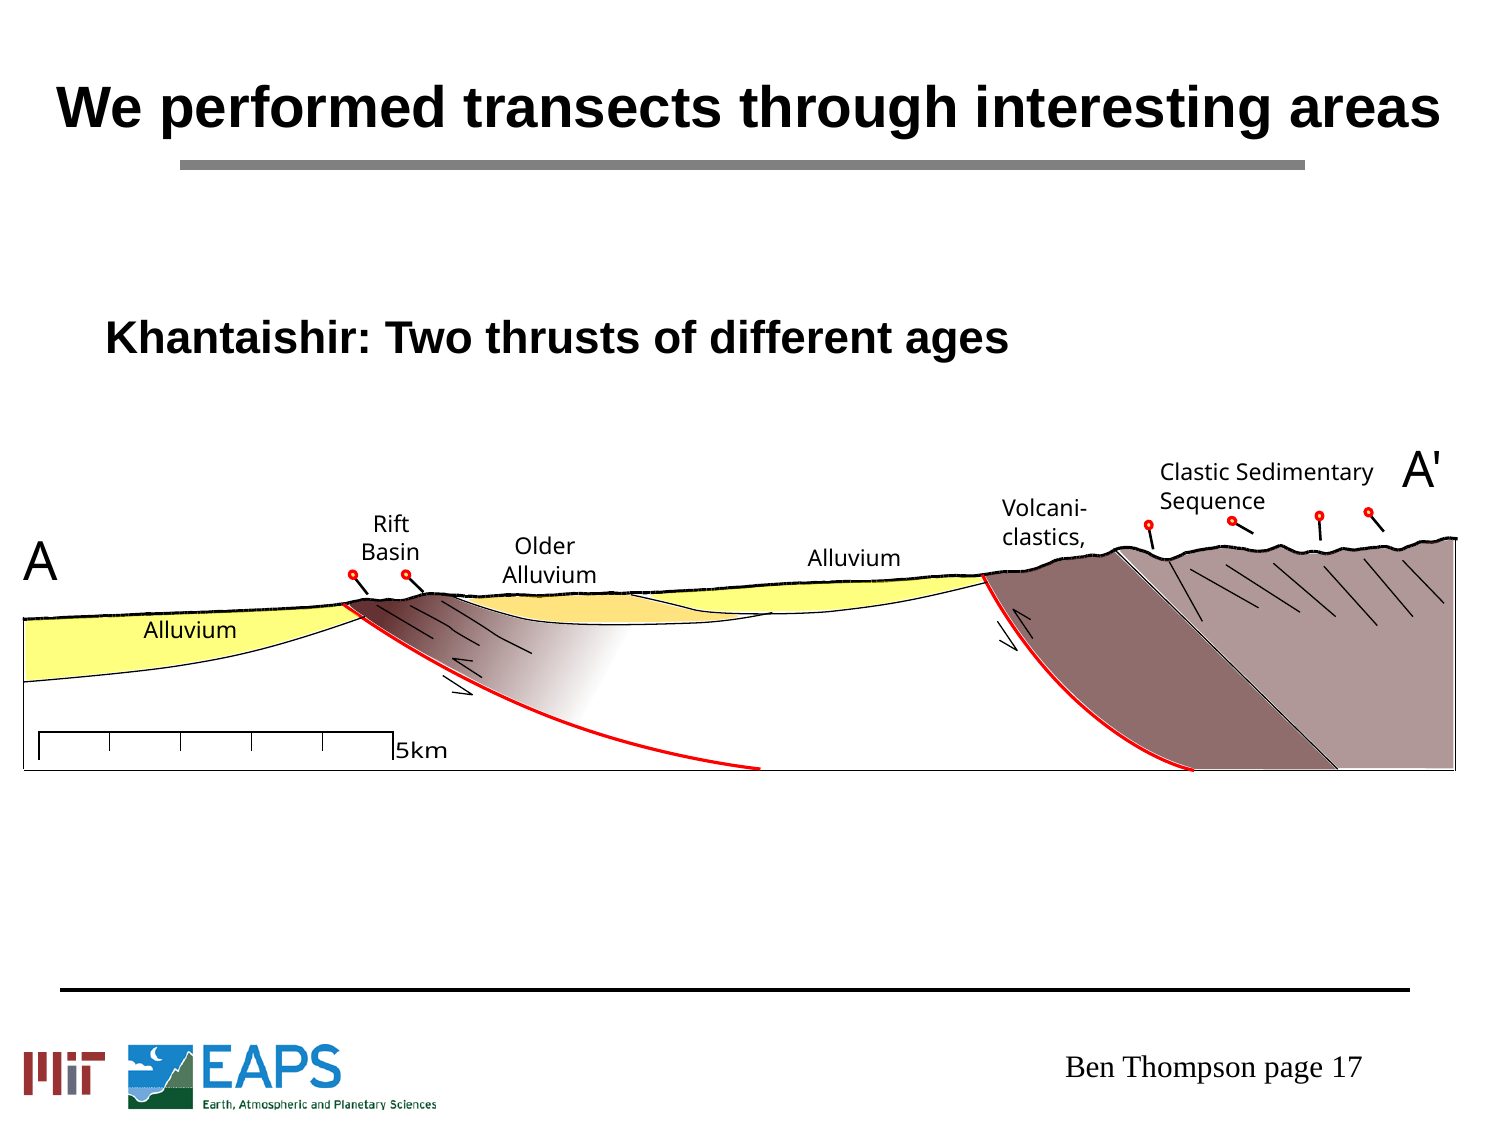

# We performed transects through interesting areas
Khantaishir: Two thrusts of different ages
17